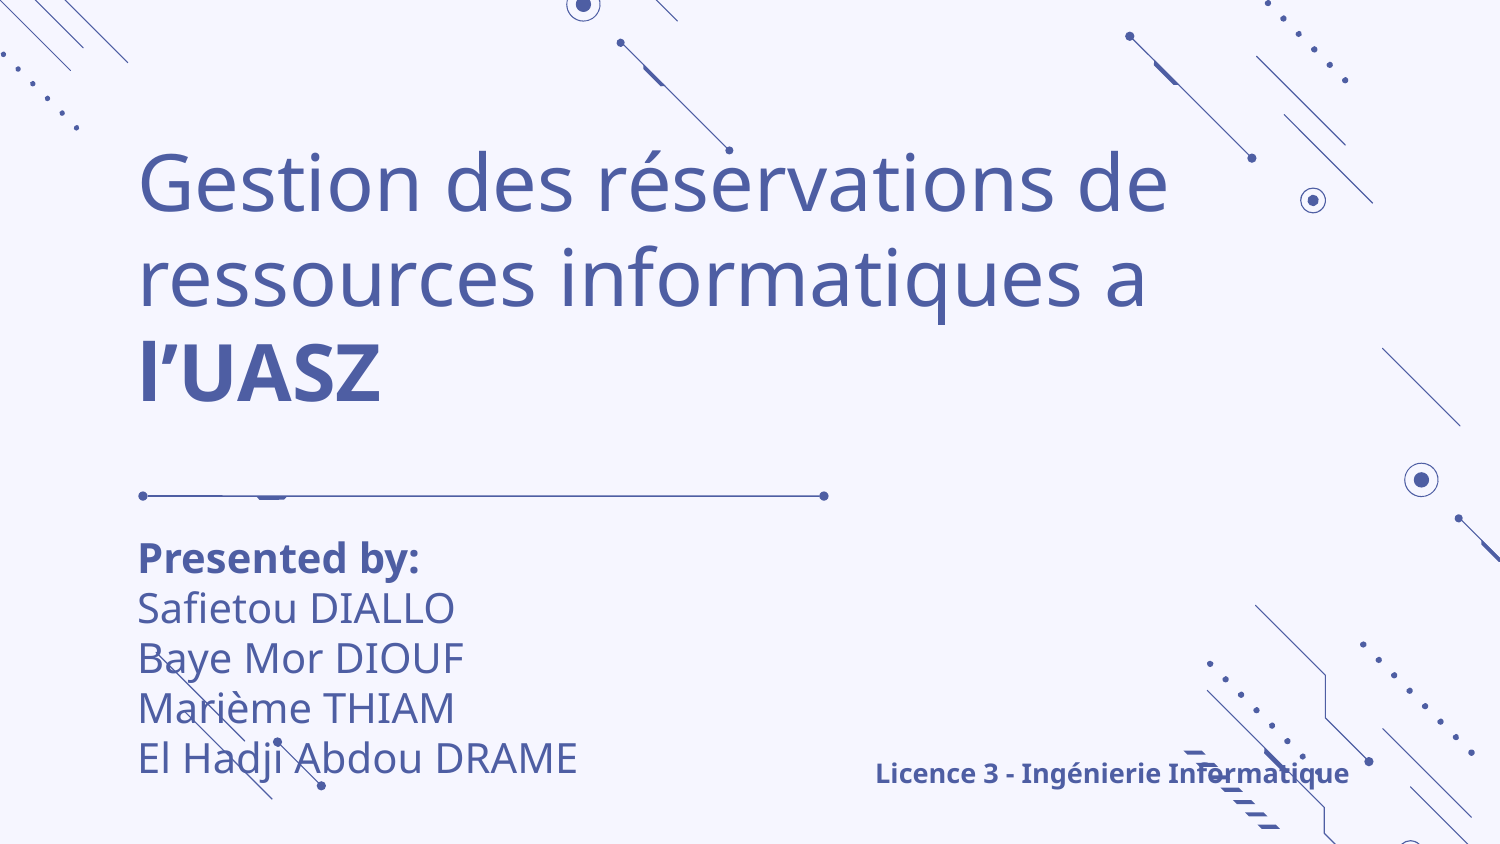

# Gestion des réservations de ressources informatiques a l’UASZ
Presented by:
Safietou DIALLO
Baye Mor DIOUF
Marième THIAM
El Hadji Abdou DRAME
Licence 3 - Ingénierie Informatique